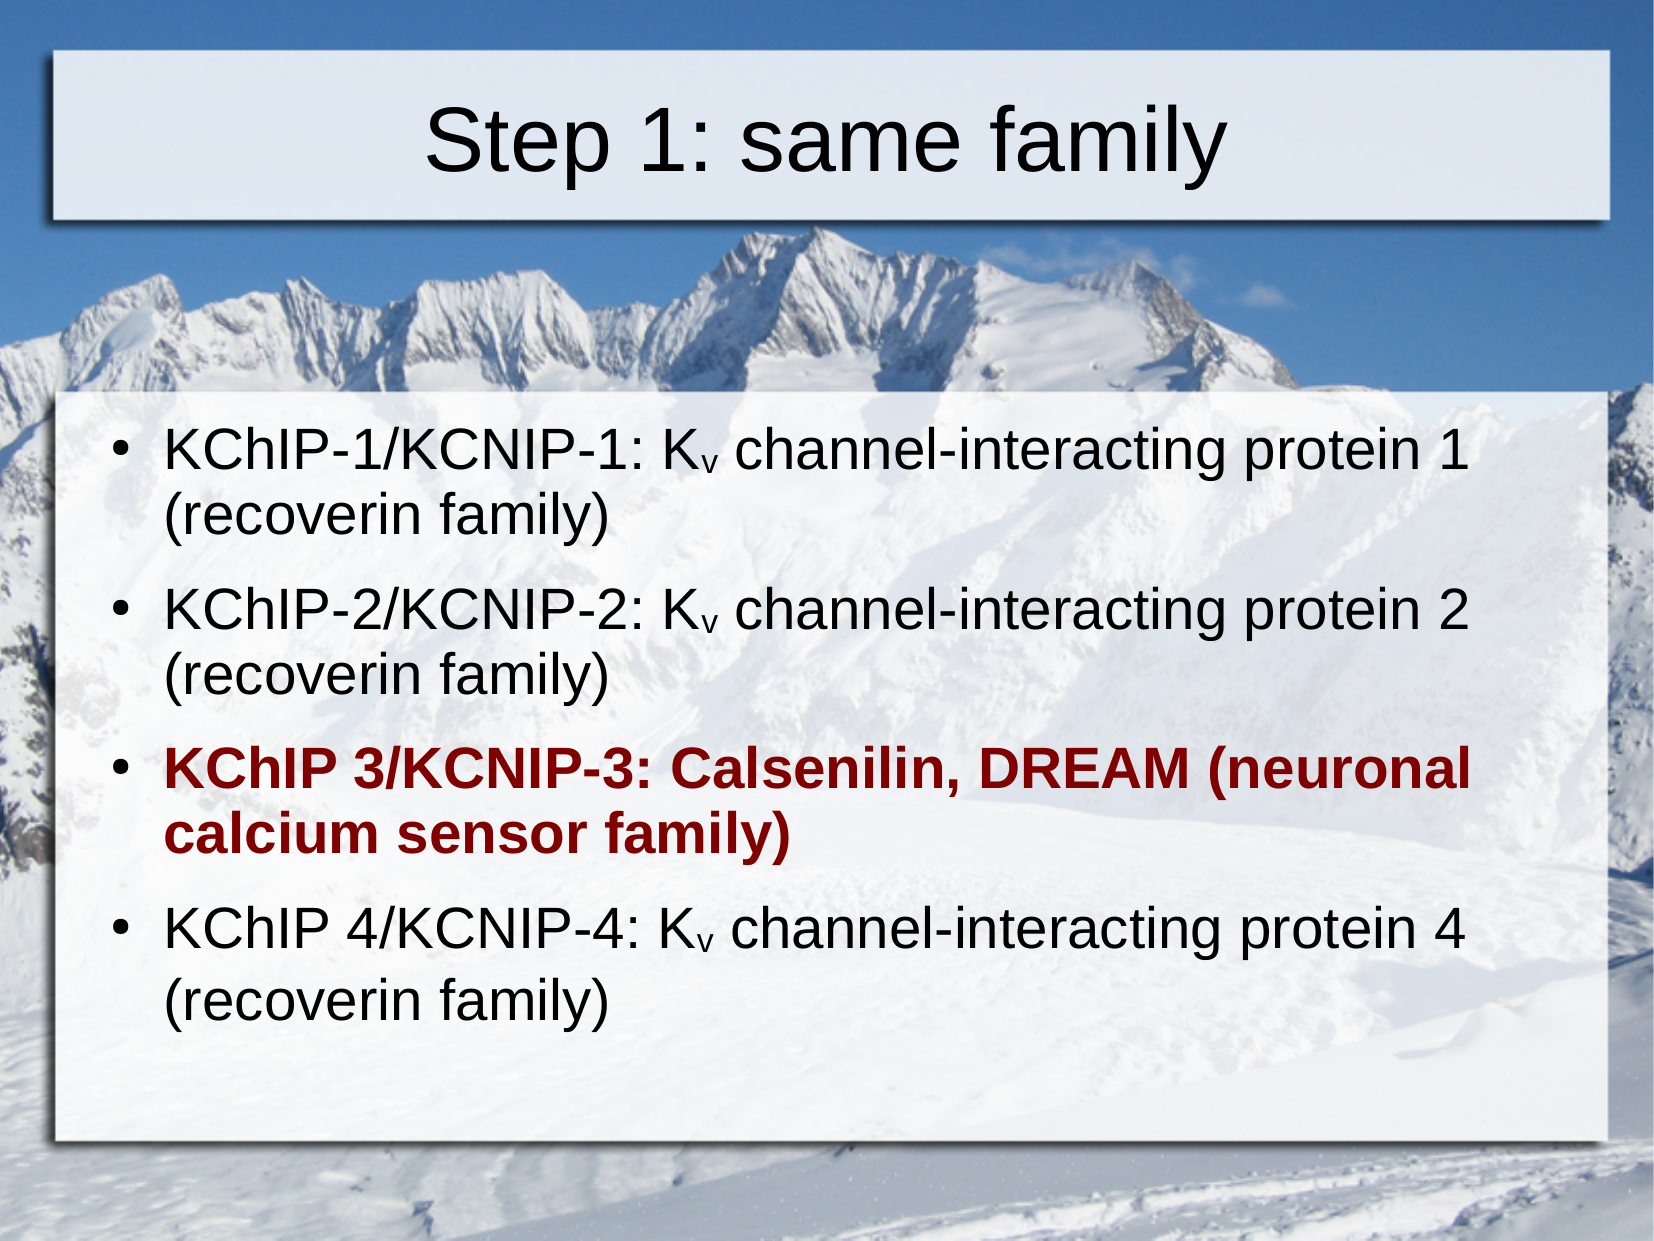

# Step 1: same family
KChIP-1/KCNIP-1: Kv channel-interacting protein 1 (recoverin family)
KChIP-2/KCNIP-2: Kv channel-interacting protein 2 (recoverin family)
KChIP 3/KCNIP-3: Calsenilin, DREAM (neuronal calcium sensor family)
KChIP 4/KCNIP-4: Kv channel-interacting protein 4 (recoverin family)